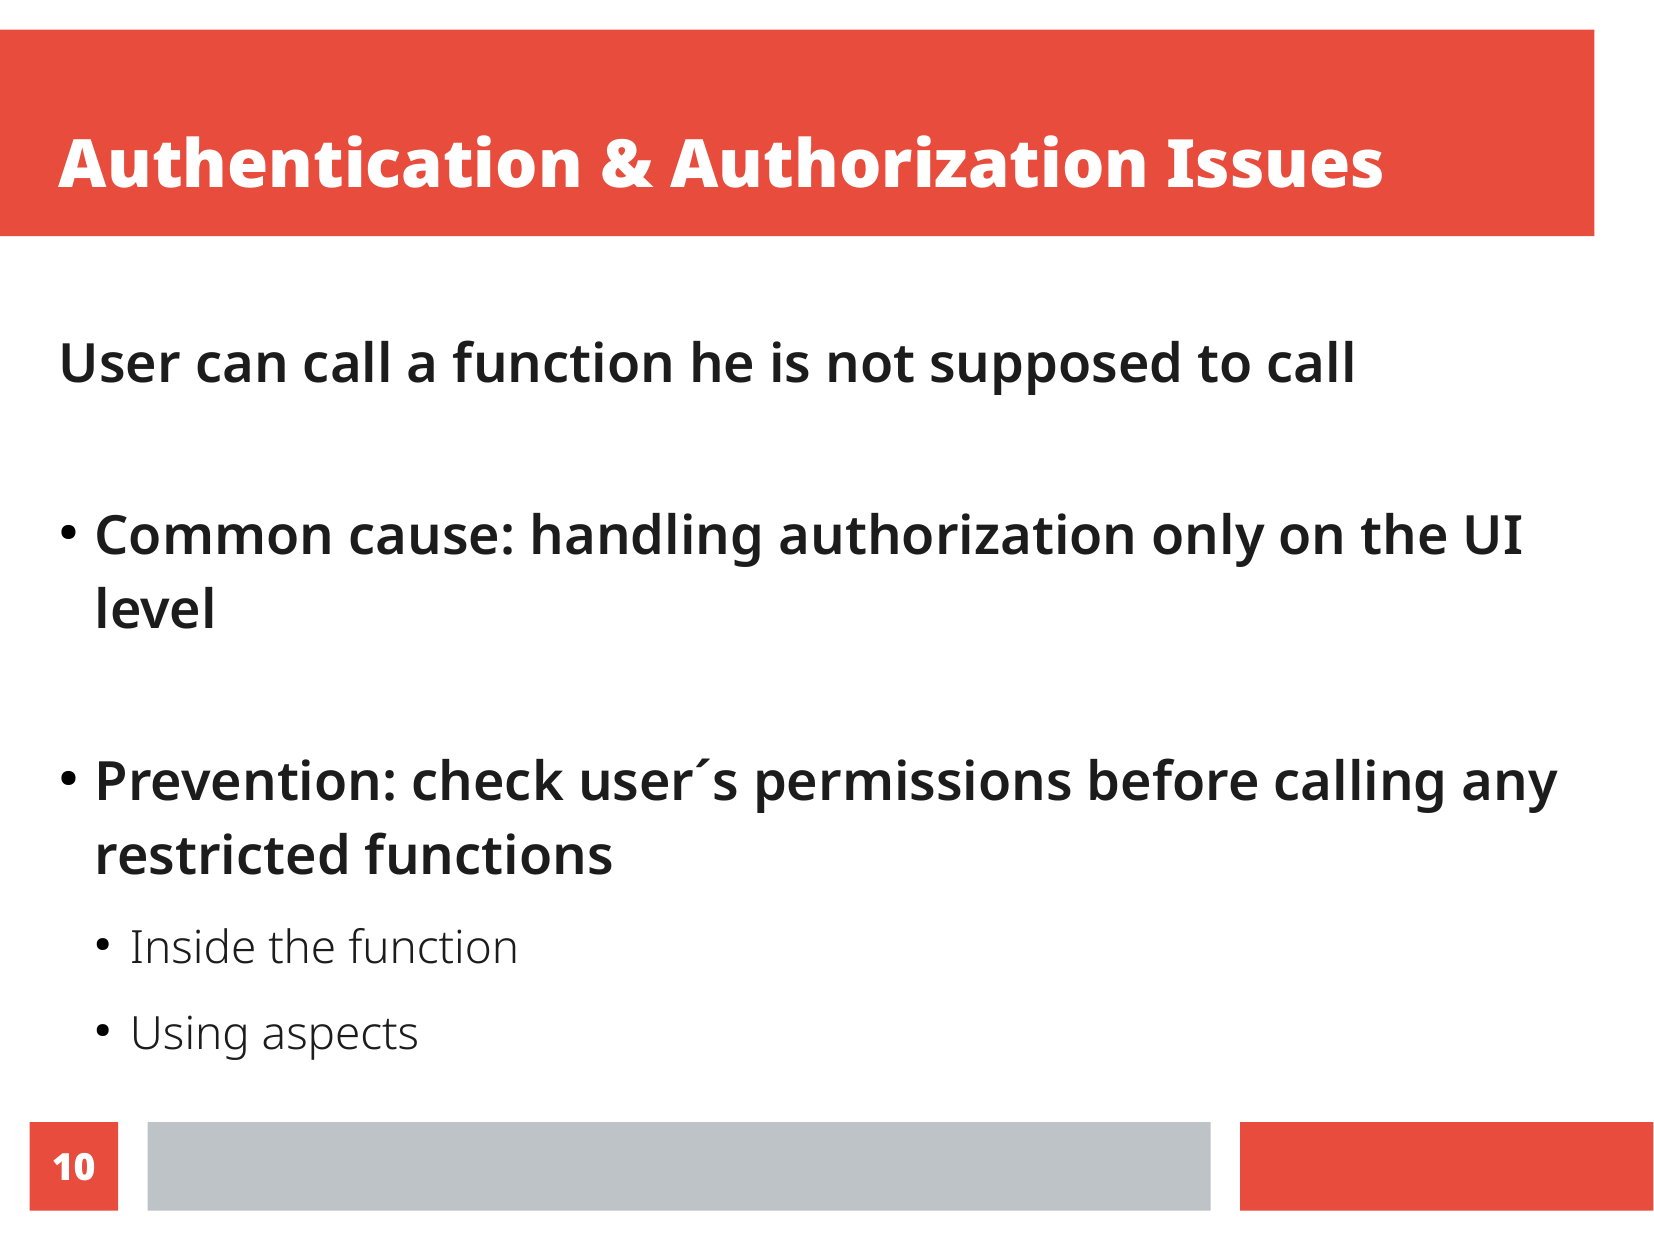

# Authentication & Authorization Issues
User can call a function he is not supposed to call
Common cause: handling authorization only on the UI level
Prevention: check user´s permissions before calling any restricted functions
Inside the function
Using aspects
10